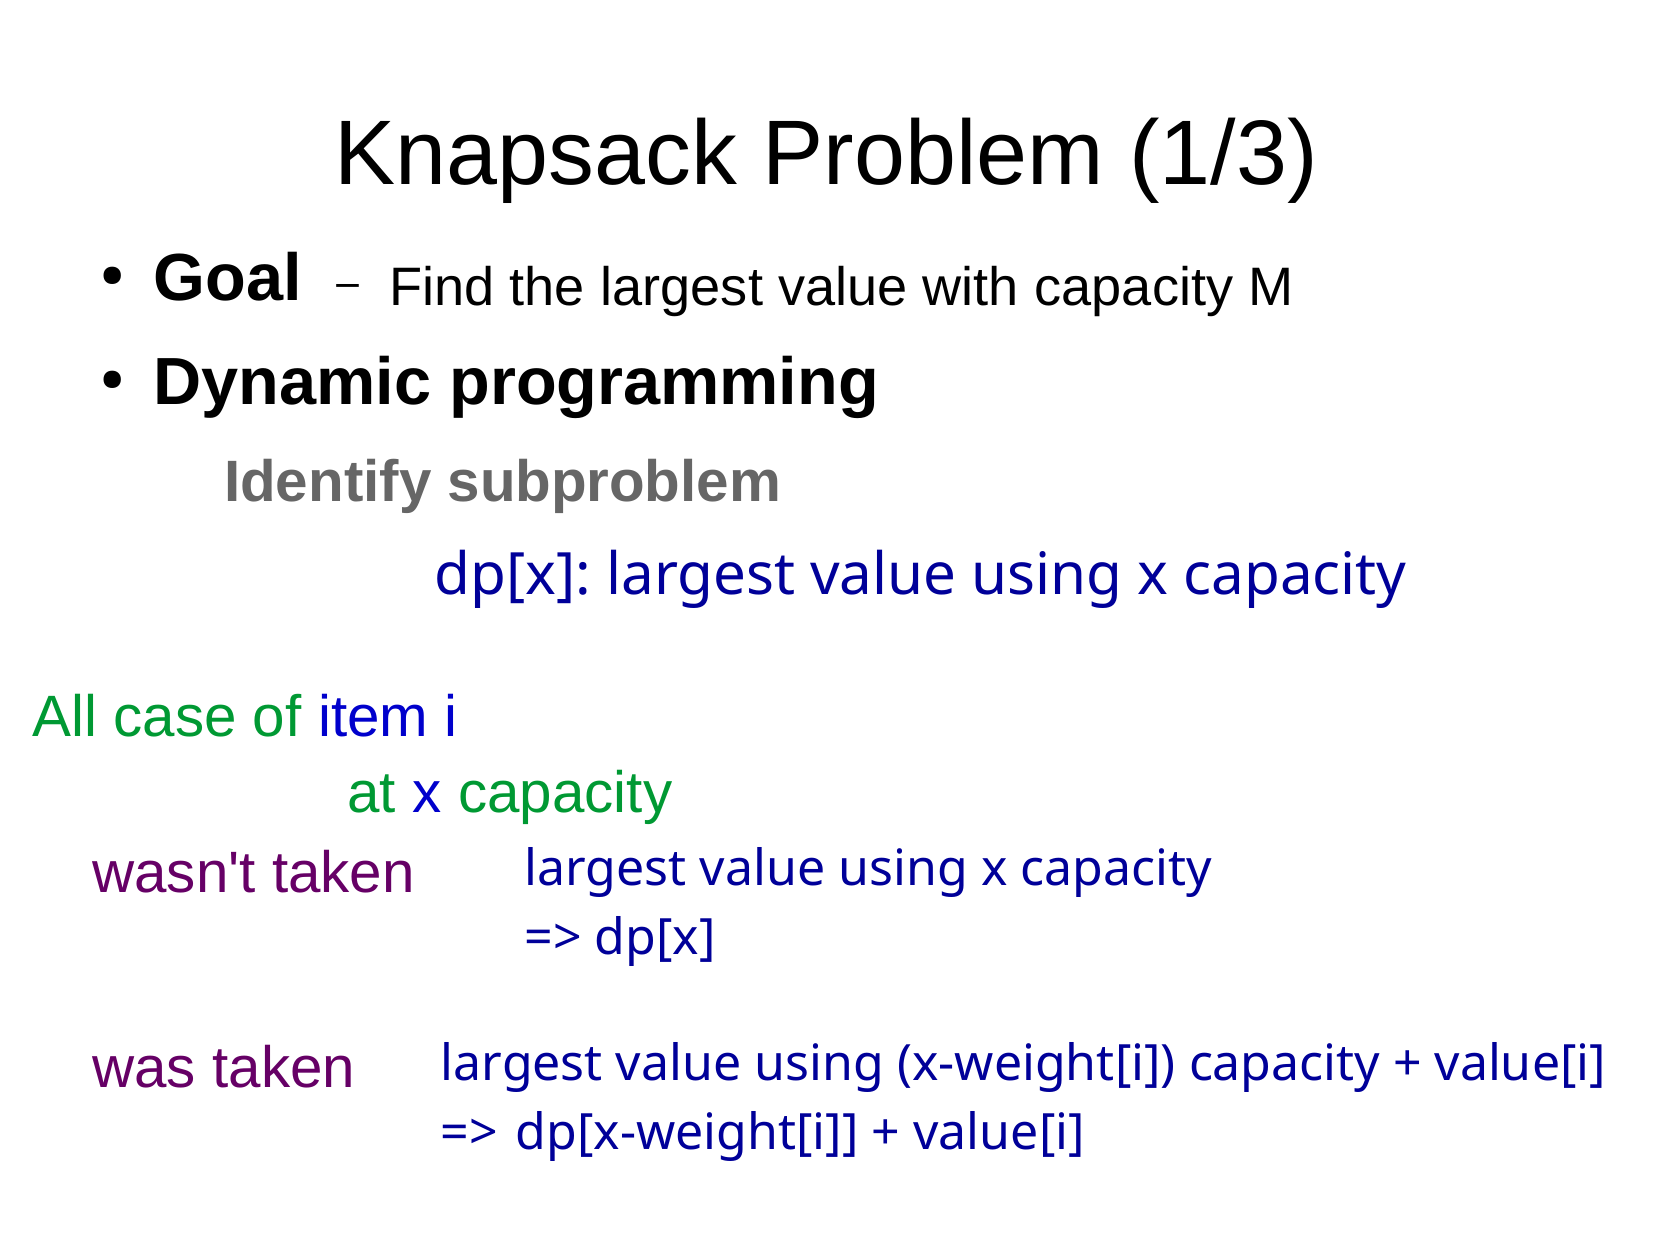

# Knapsack Problem (1/3)
Goal
Dynamic programming
Identify subproblem
Find the largest value with capacity M
dp[x]: largest value using x capacity
All case of item i
at x capacity
largest value using x capacity
=> dp[x]
wasn't taken
was taken
largest value using (x-weight[i]) capacity + value[i]
=> 	dp[x-weight[i]] + value[i]